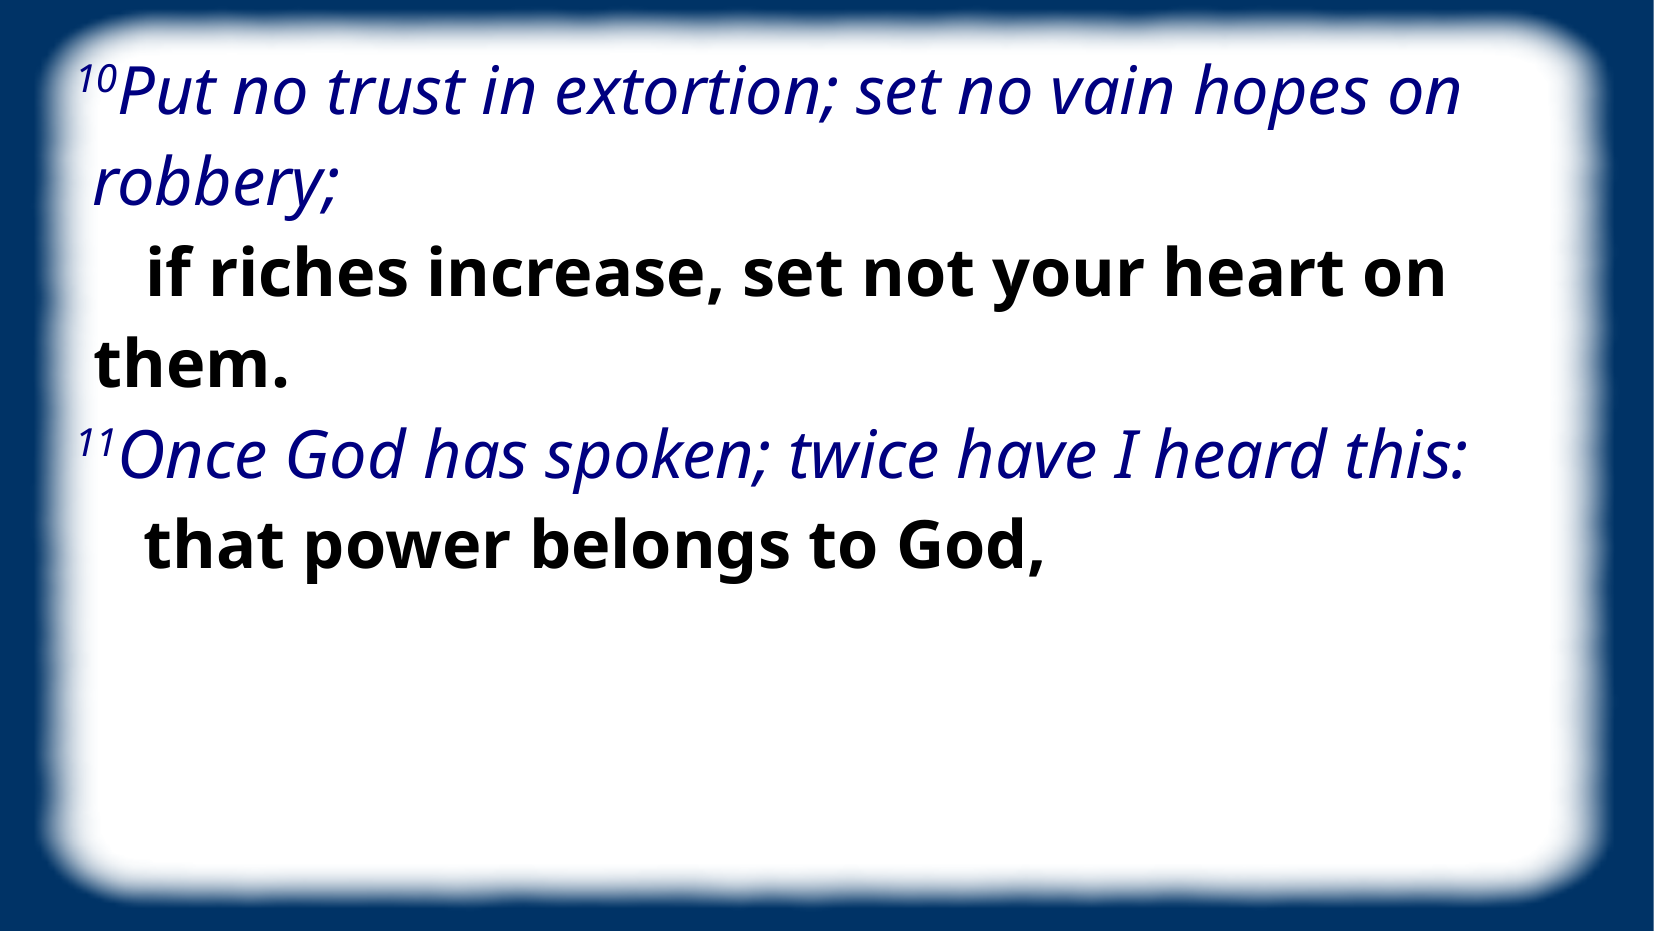

10Put no trust in extortion; set no vain hopes on
 robbery;
 if riches increase, set not your heart on them.
11Once God has spoken; twice have I heard this:
 that power belongs to God,